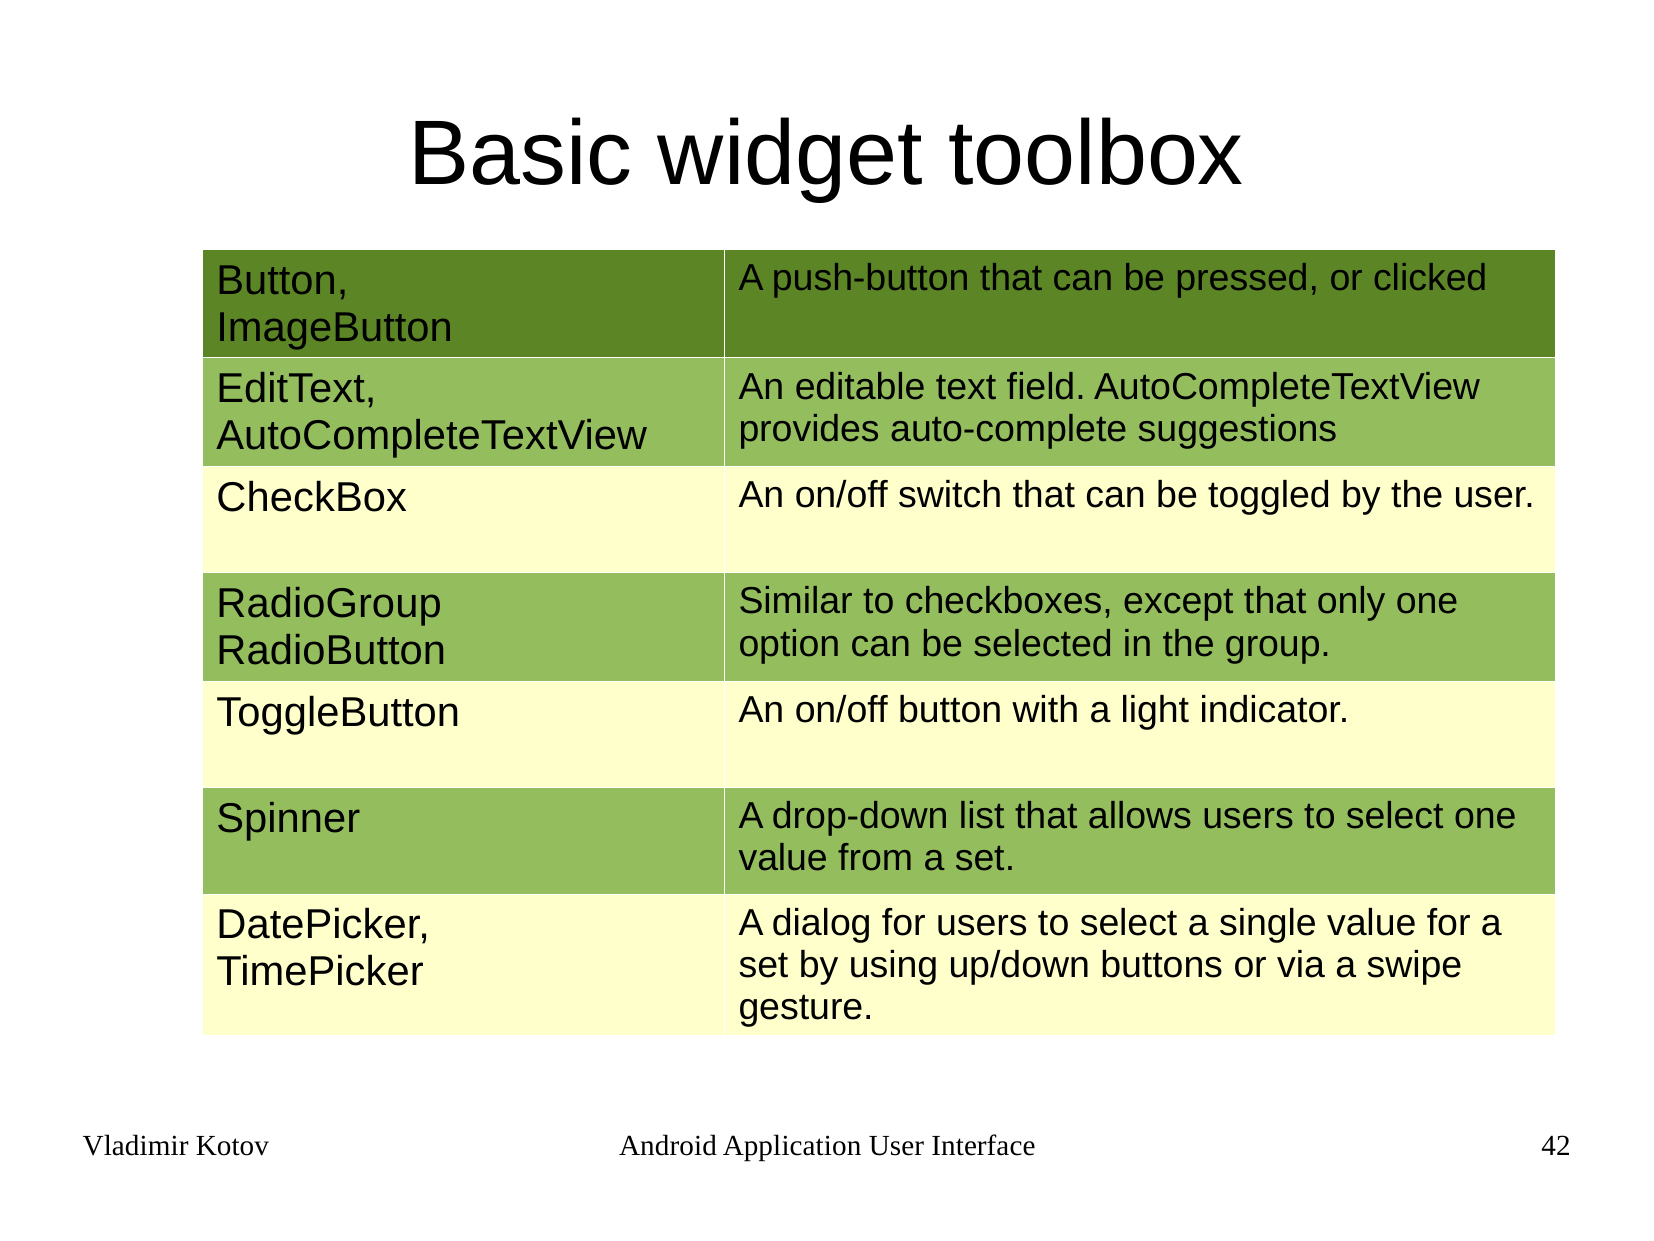

# Basic widget toolbox
| Button, ImageButton | A push-button that can be pressed, or clicked |
| --- | --- |
| EditText, AutoCompleteTextView | An editable text field. AutoCompleteTextView provides auto-complete suggestions |
| CheckBox | An on/off switch that can be toggled by the user. |
| RadioGroup RadioButton | Similar to checkboxes, except that only one option can be selected in the group. |
| ToggleButton | An on/off button with a light indicator. |
| Spinner | A drop-down list that allows users to select one value from a set. |
| DatePicker, TimePicker | A dialog for users to select a single value for a set by using up/down buttons or via a swipe gesture. |
Vladimir Kotov
Android Application User Interface
42